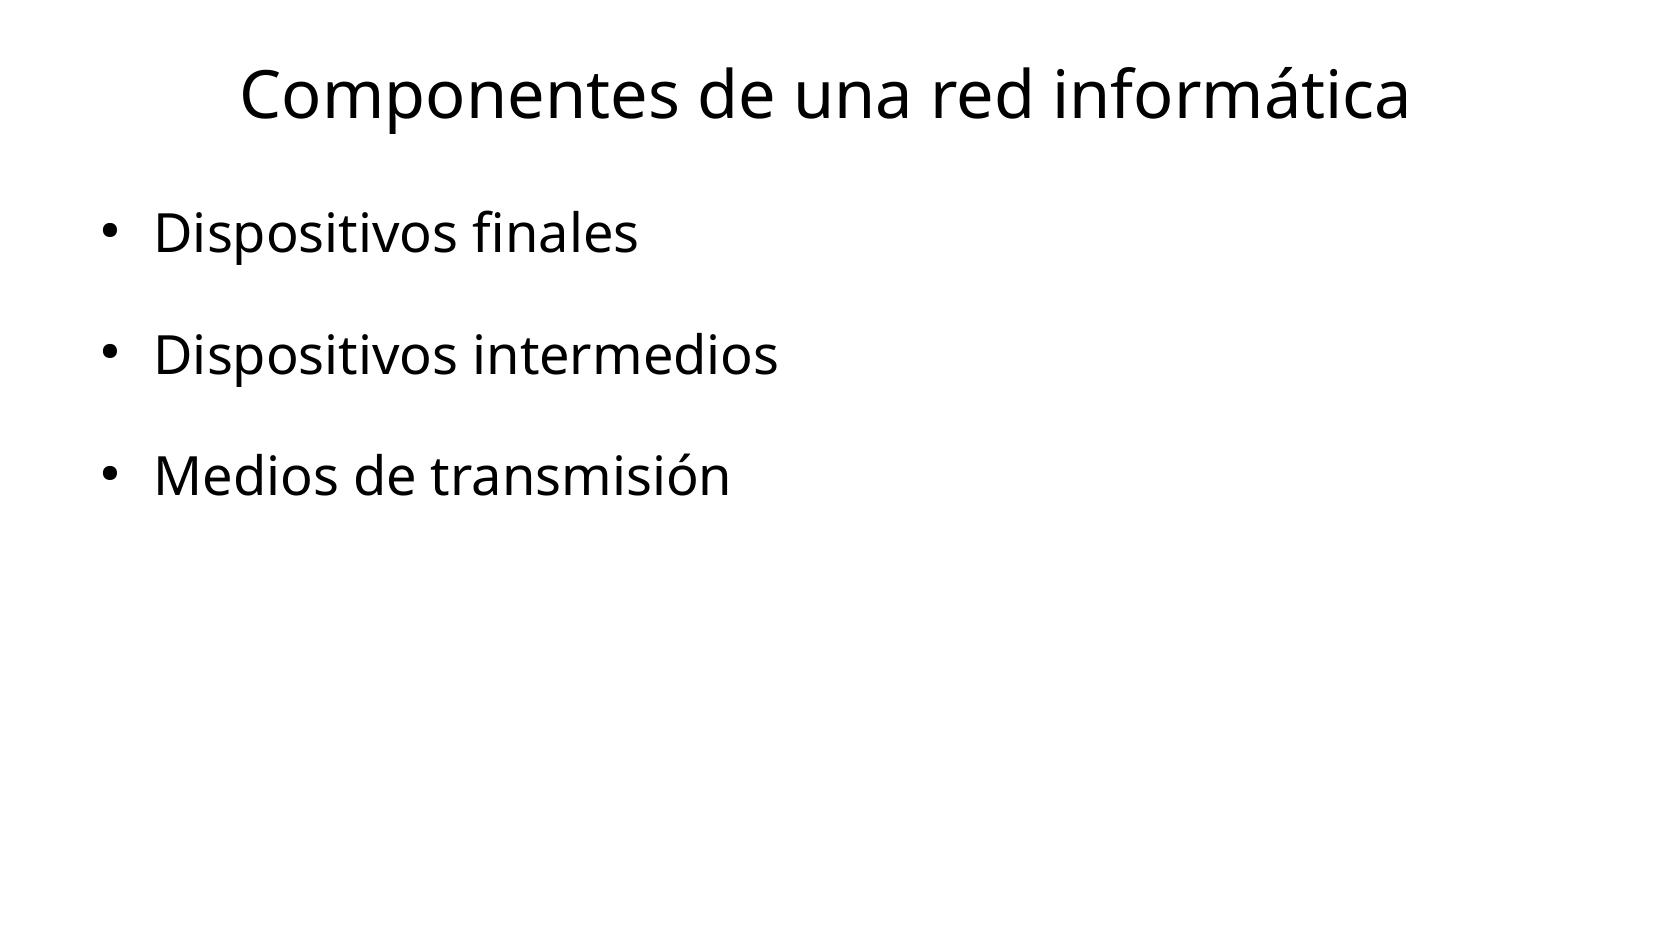

# Componentes de una red informática
Dispositivos finales
Dispositivos intermedios
Medios de transmisión